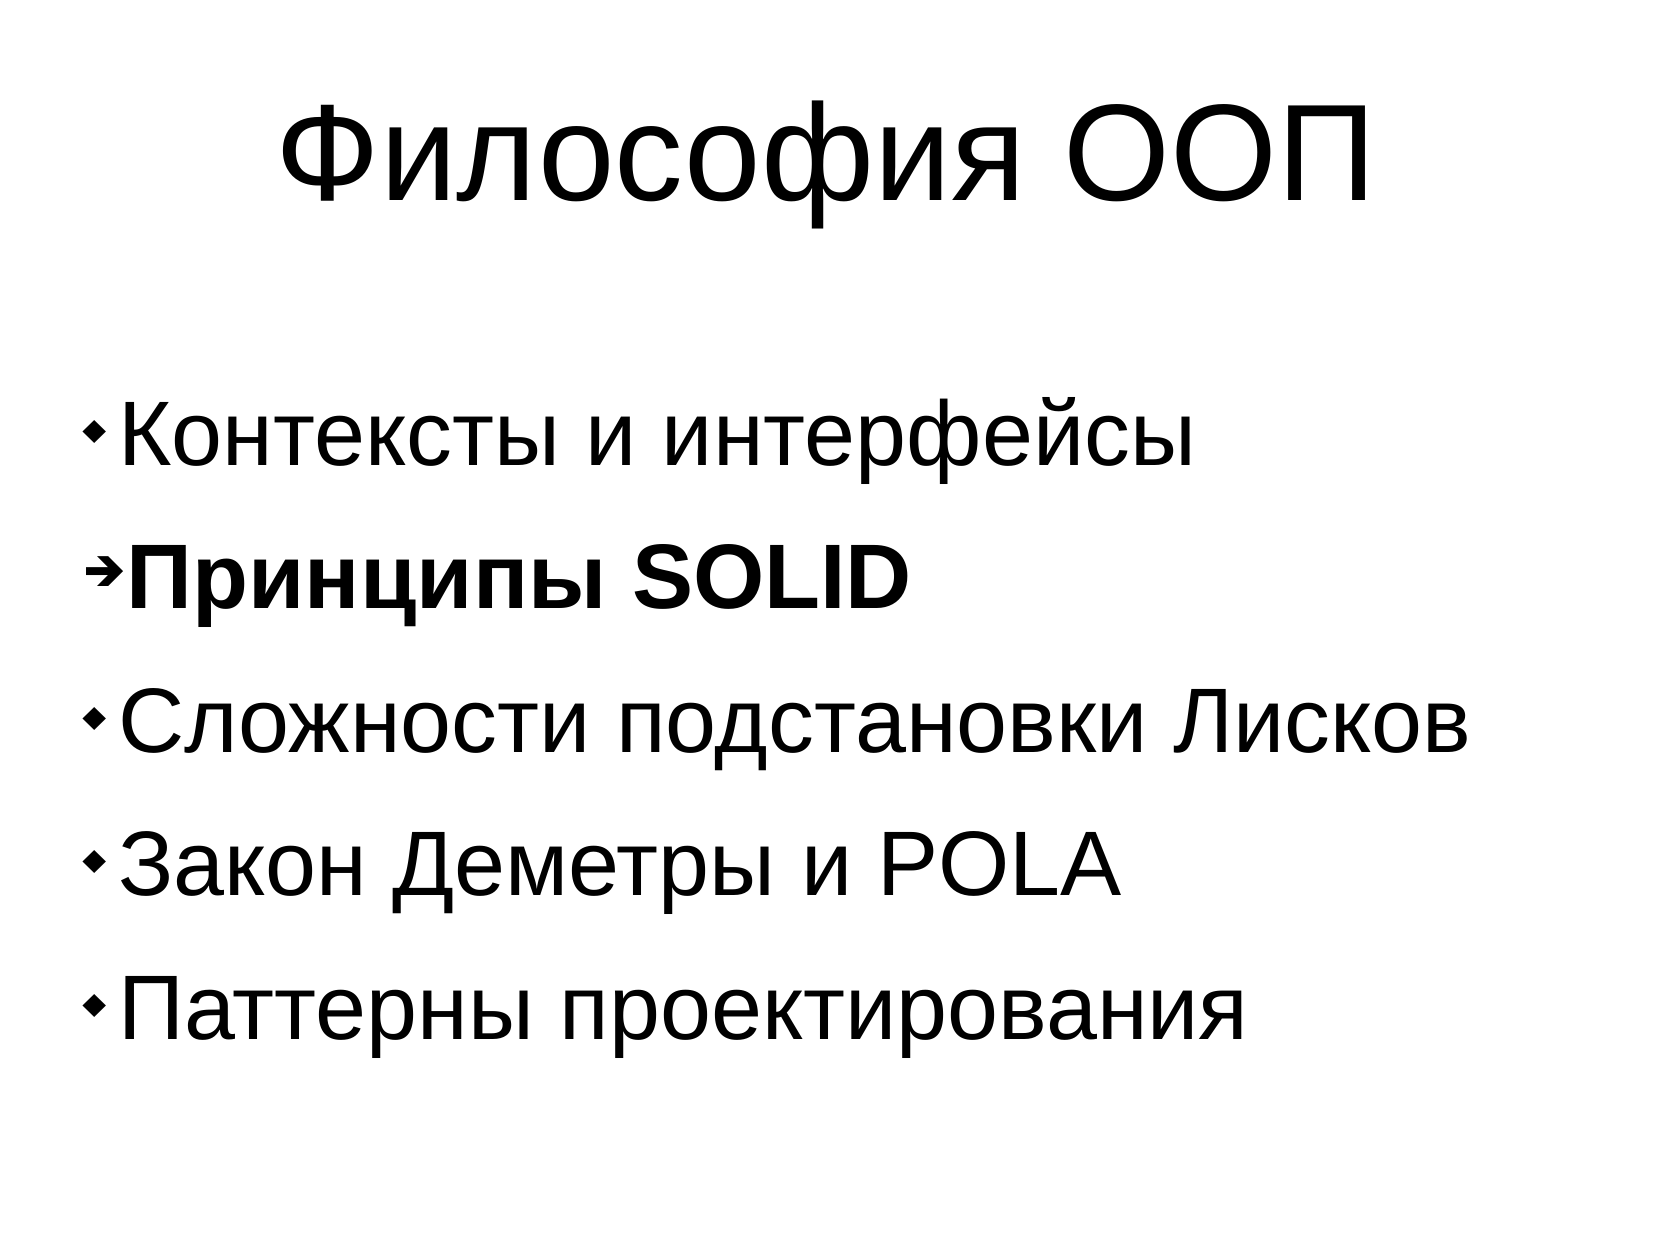

# Философия ООП
Контексты и интерфейсы
Принципы SOLID
Сложности подстановки Лисков
Закон Деметры и POLA
Паттерны проектирования